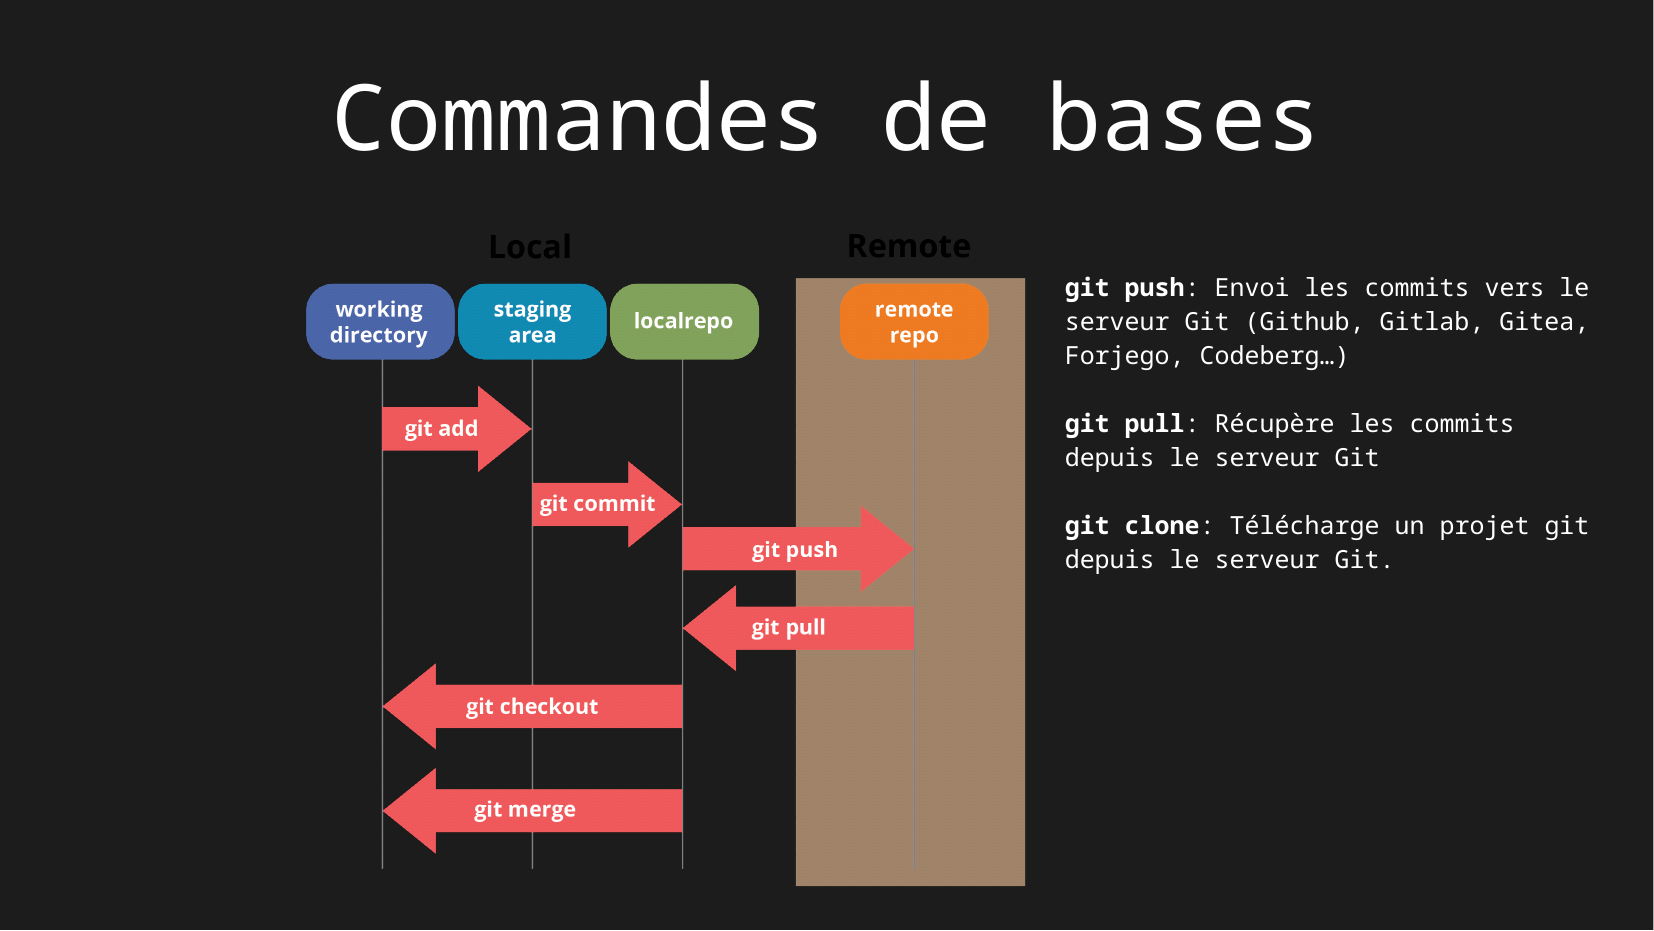

# Commandes de bases
git push: Envoi les commits vers le serveur Git (Github, Gitlab, Gitea, Forjego, Codeberg…)
git pull: Récupère les commits depuis le serveur Git
git clone: Télécharge un projet git depuis le serveur Git.